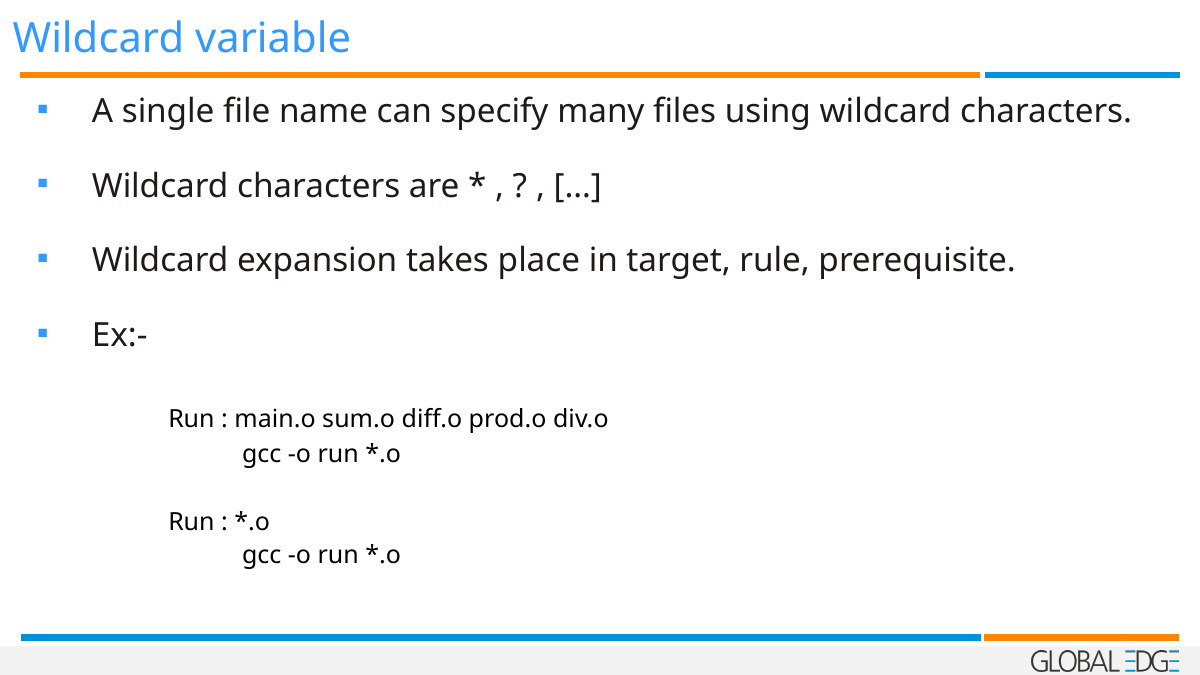

# Wildcard variable
A single file name can specify many files using wildcard characters.
Wildcard characters are * , ? , […]
Wildcard expansion takes place in target, rule, prerequisite.
Ex:-
Run : main.o sum.o diff.o prod.o div.o
	gcc -o run *.o
Run : *.o
	gcc -o run *.o